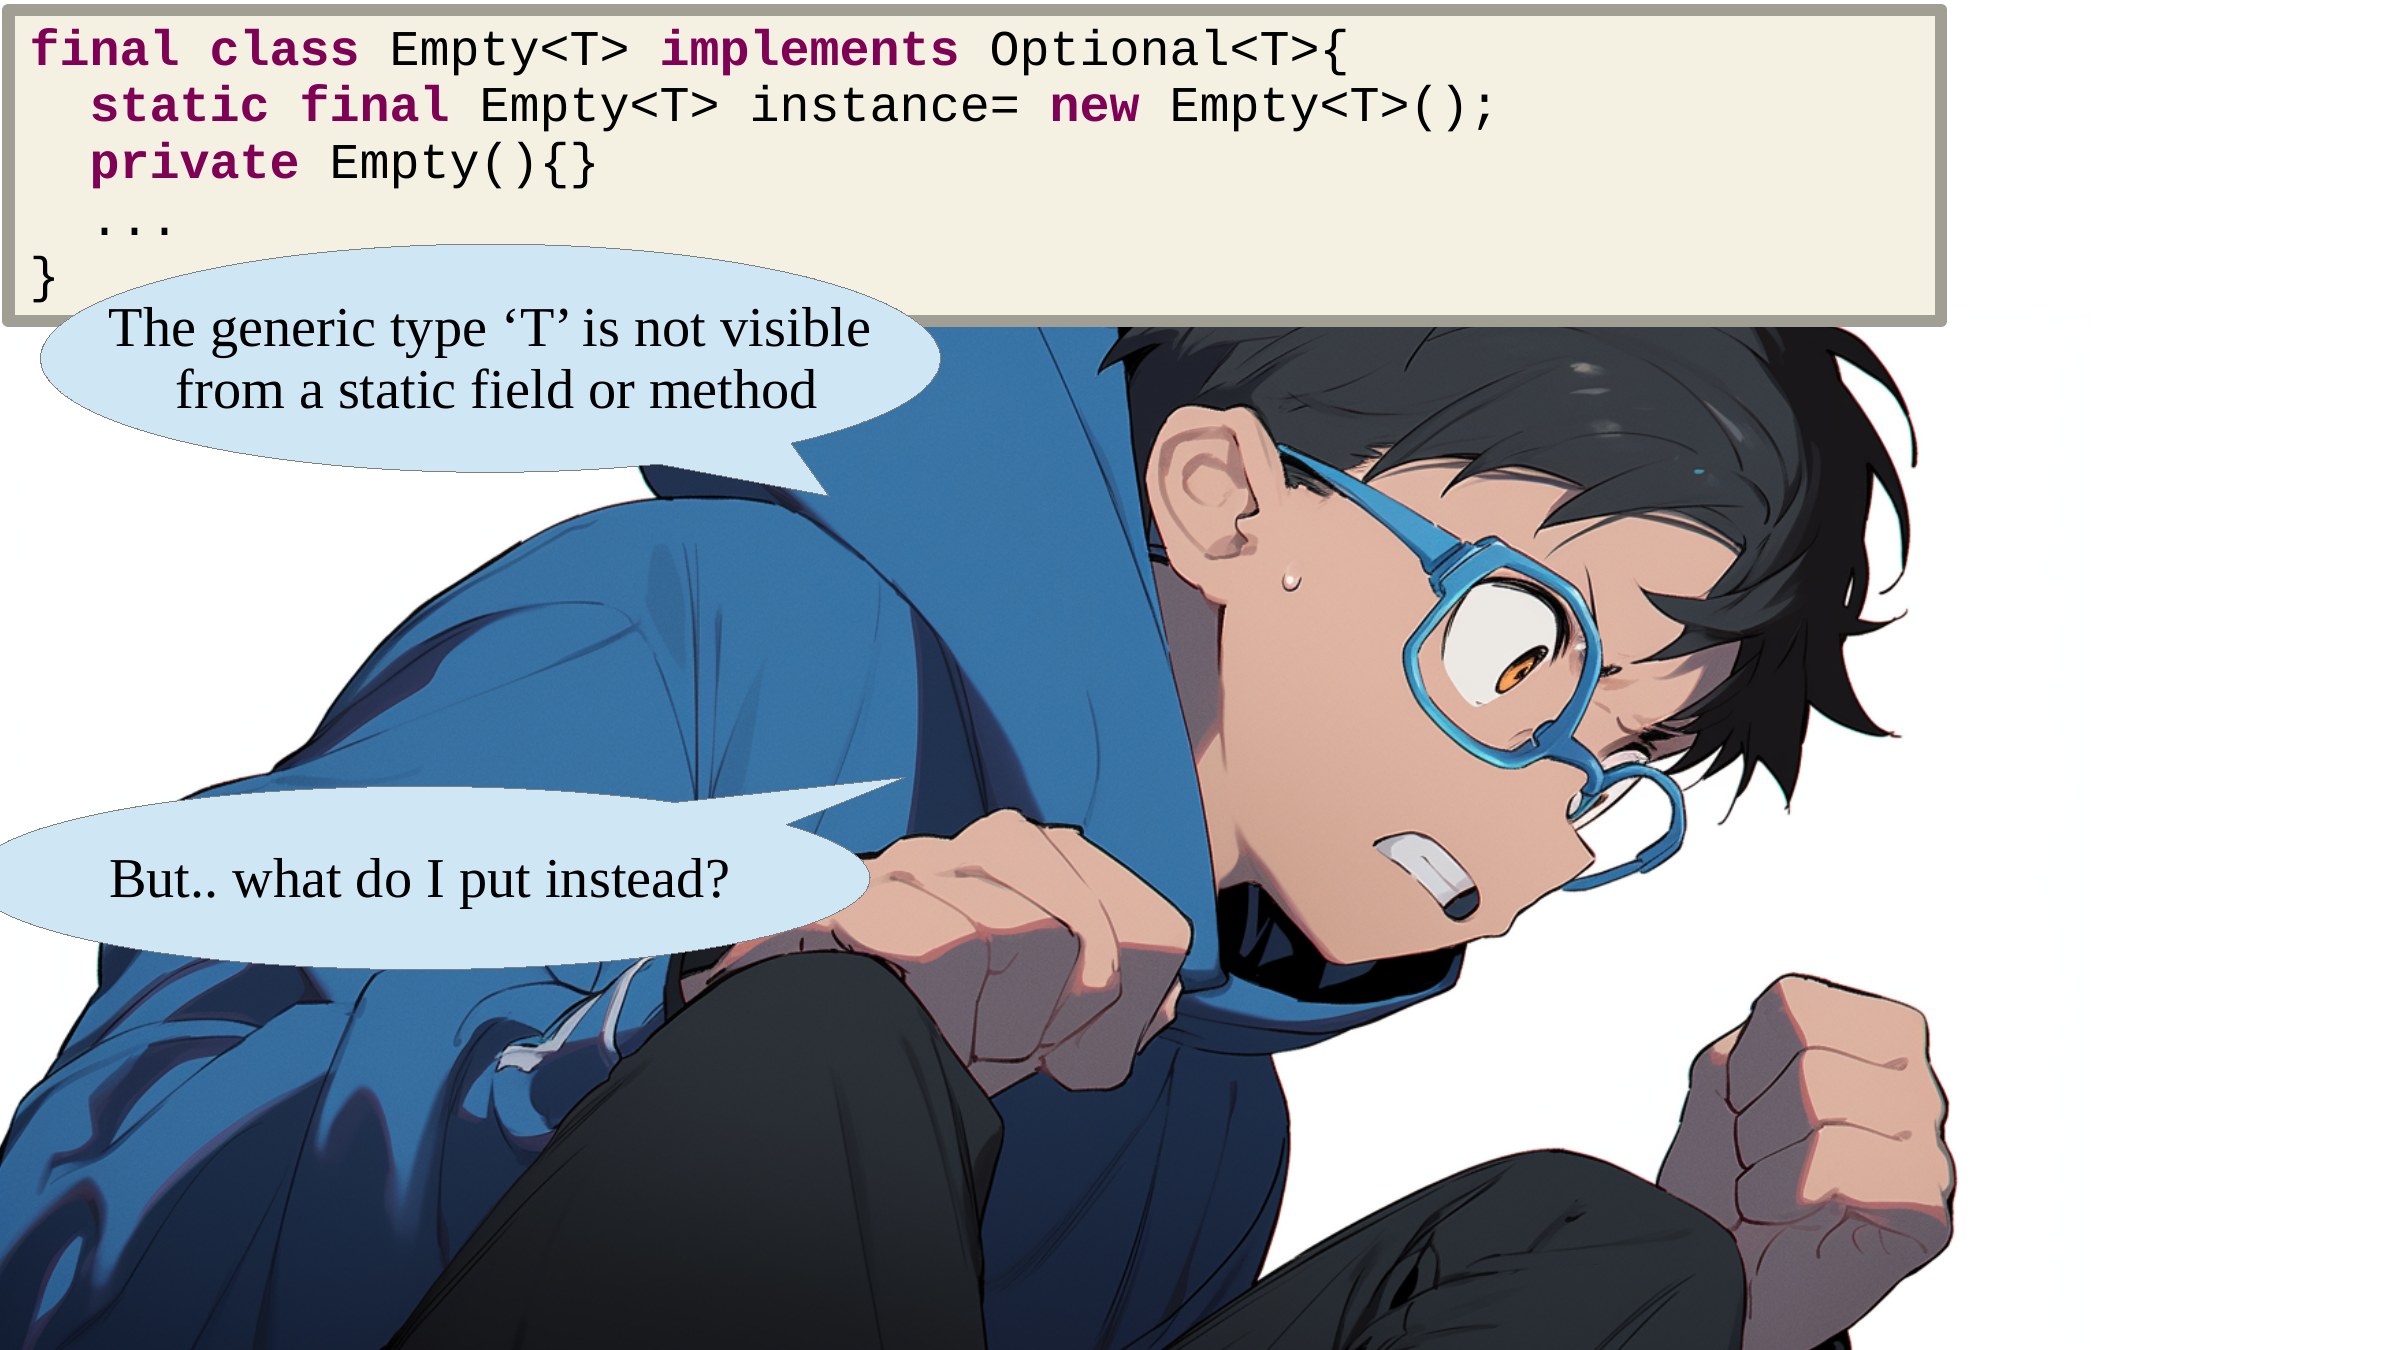

final class Empty<T> implements Optional<T>{
 static final Empty<T> instance= new Empty<T>();
 private Empty(){}
 ...
}
The generic type ‘T’ is not visible
 from a static field or method
But.. what do I put instead?